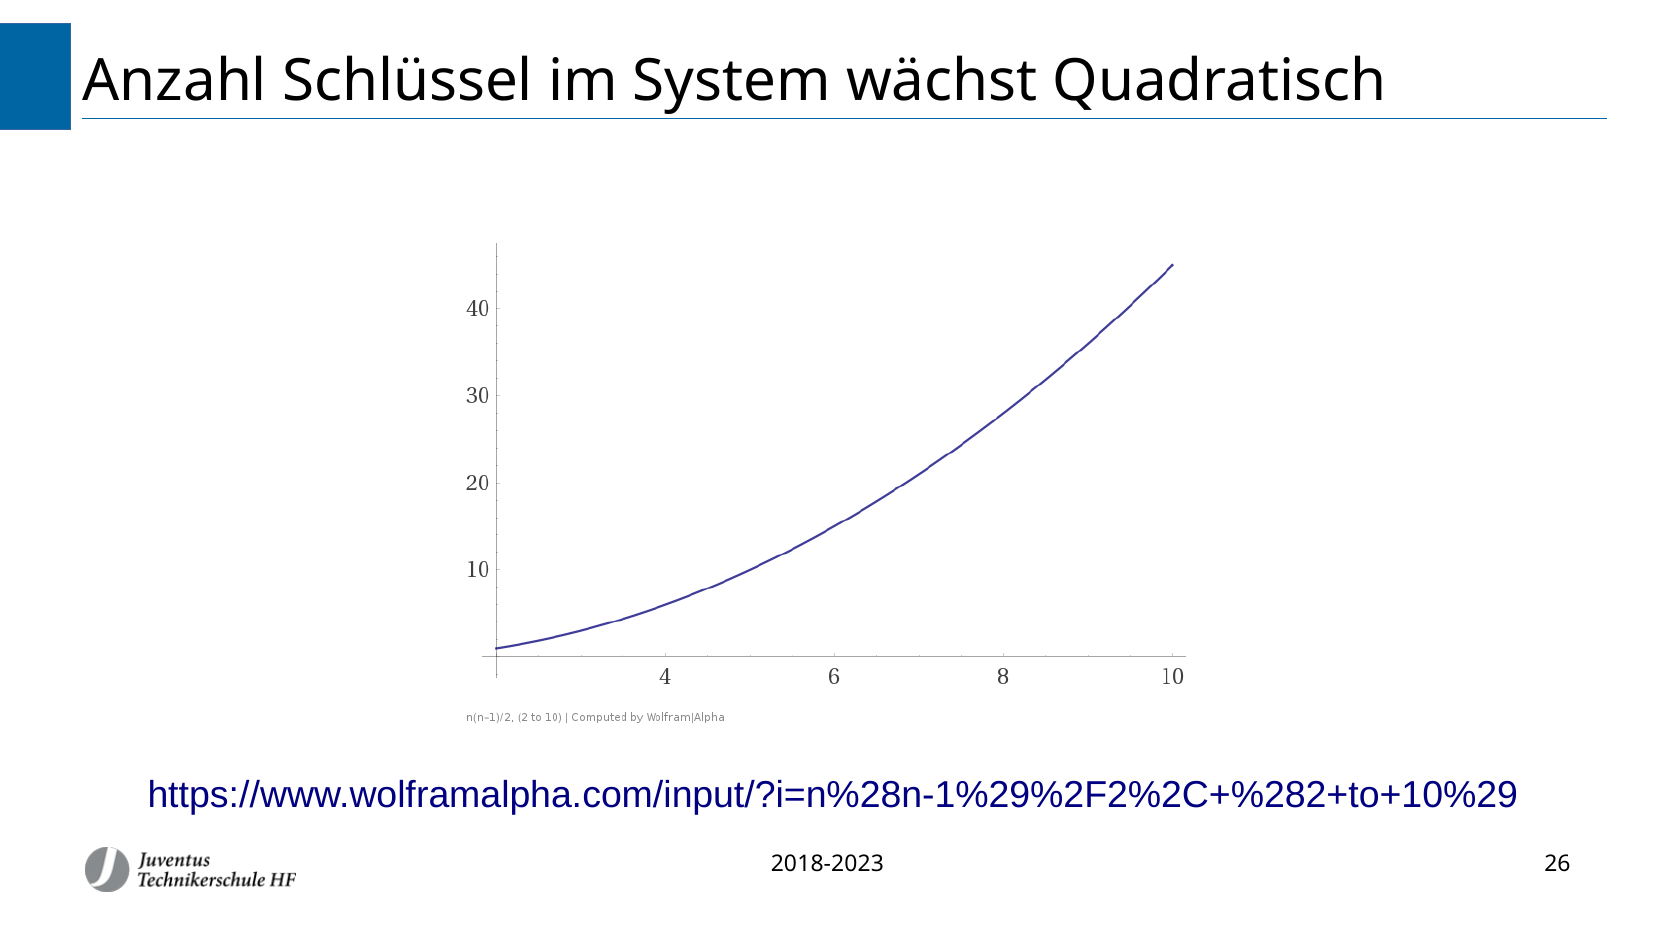

# Anzahl Schlüssel im System wächst Quadratisch
https://www.wolframalpha.com/input/?i=n%28n-1%29%2F2%2C+%282+to+10%29
2018-2023
26